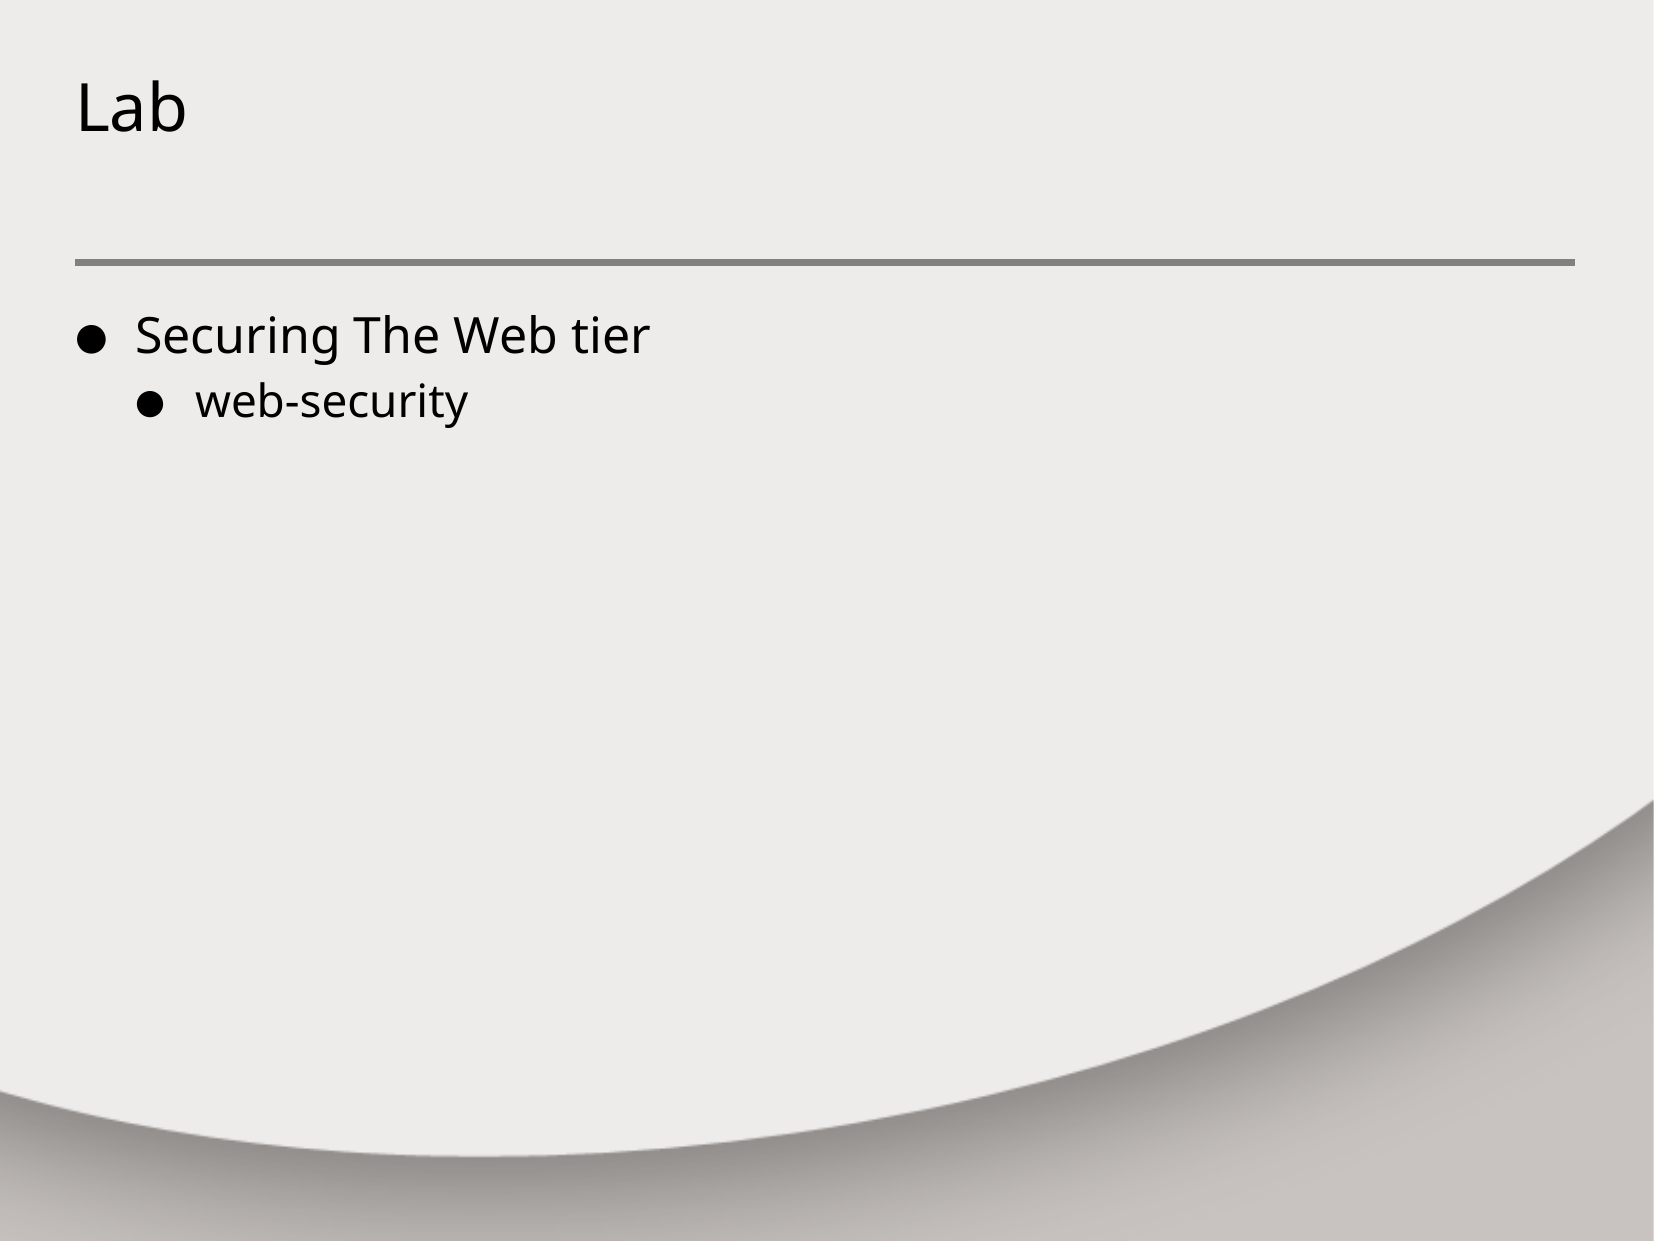

# Lab
Securing The Web tier
web-security